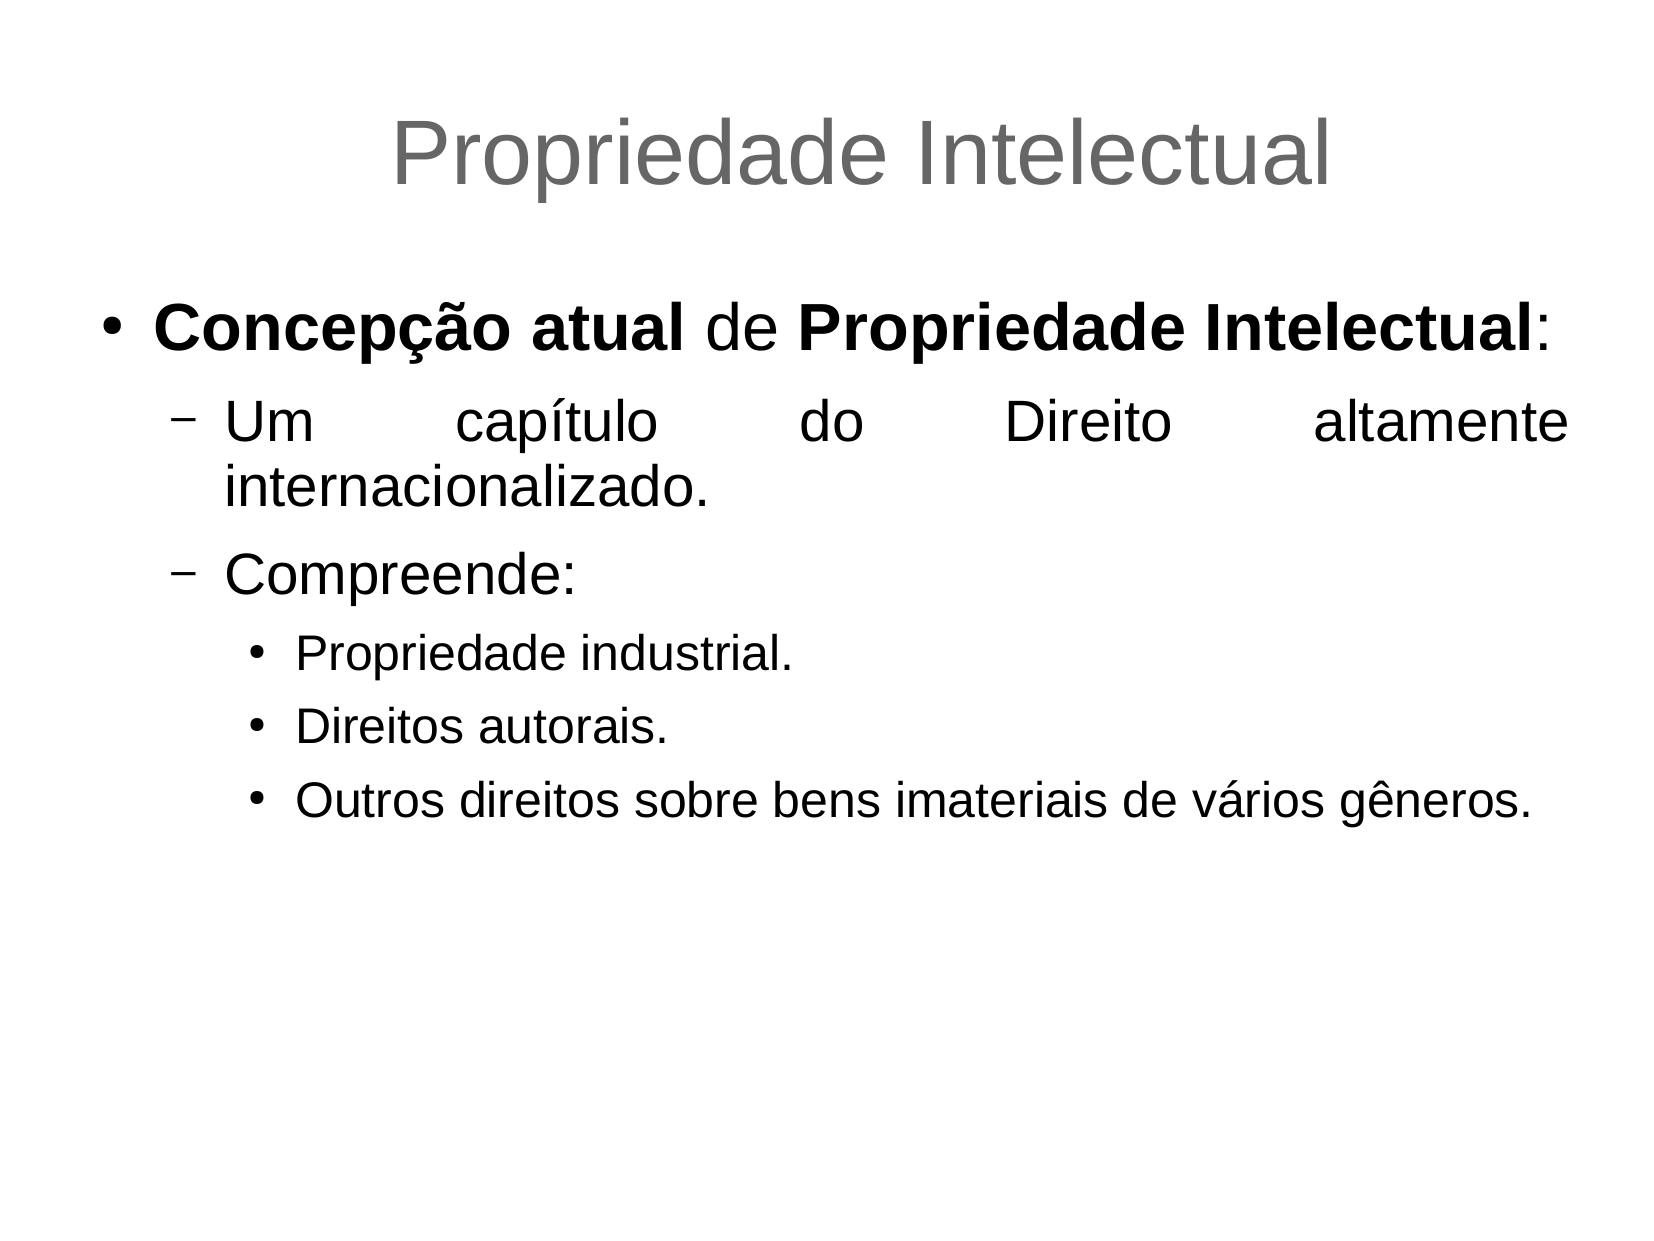

# Propriedade Intelectual
Concepção atual de Propriedade Intelectual:
Um capítulo do Direito altamente internacionalizado.
Compreende:
Propriedade industrial.
Direitos autorais.
Outros direitos sobre bens imateriais de vários gêneros.